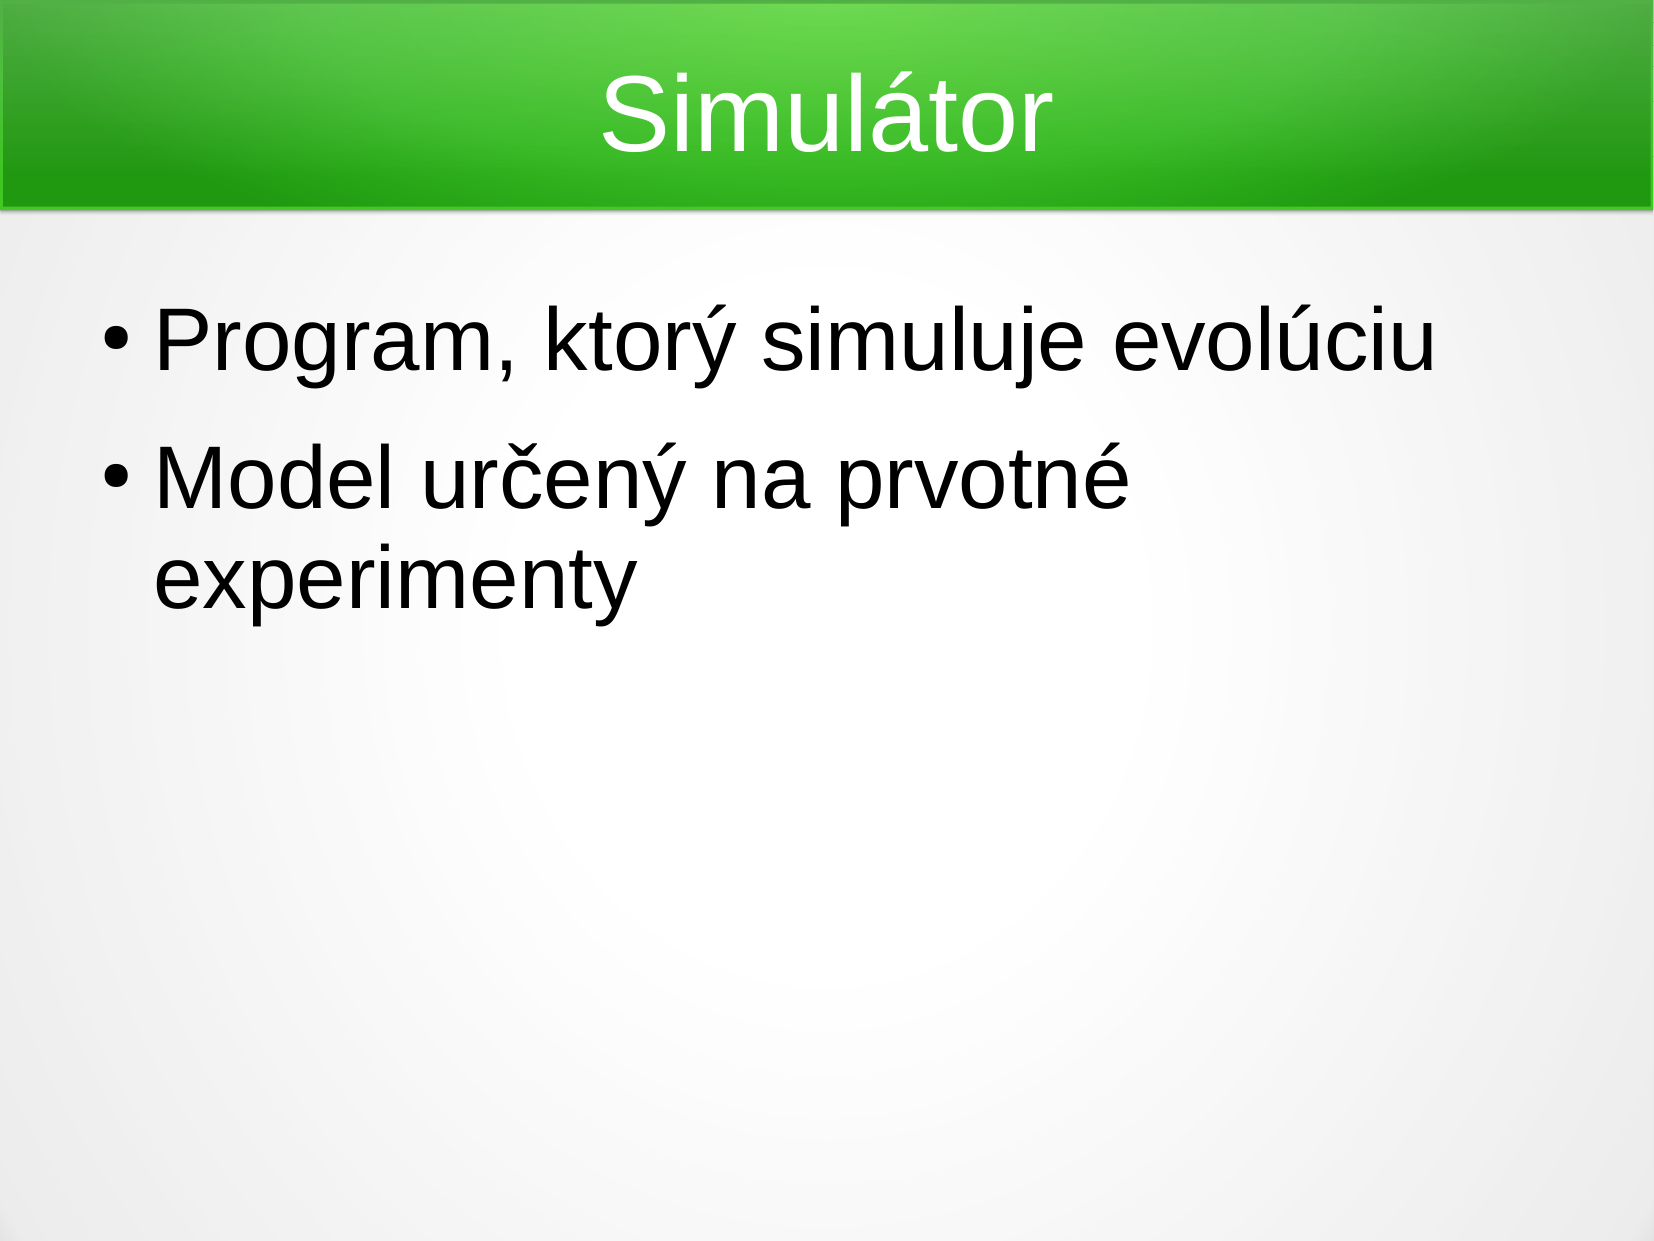

# Simulátor
Program, ktorý simuluje evolúciu
Model určený na prvotné experimenty